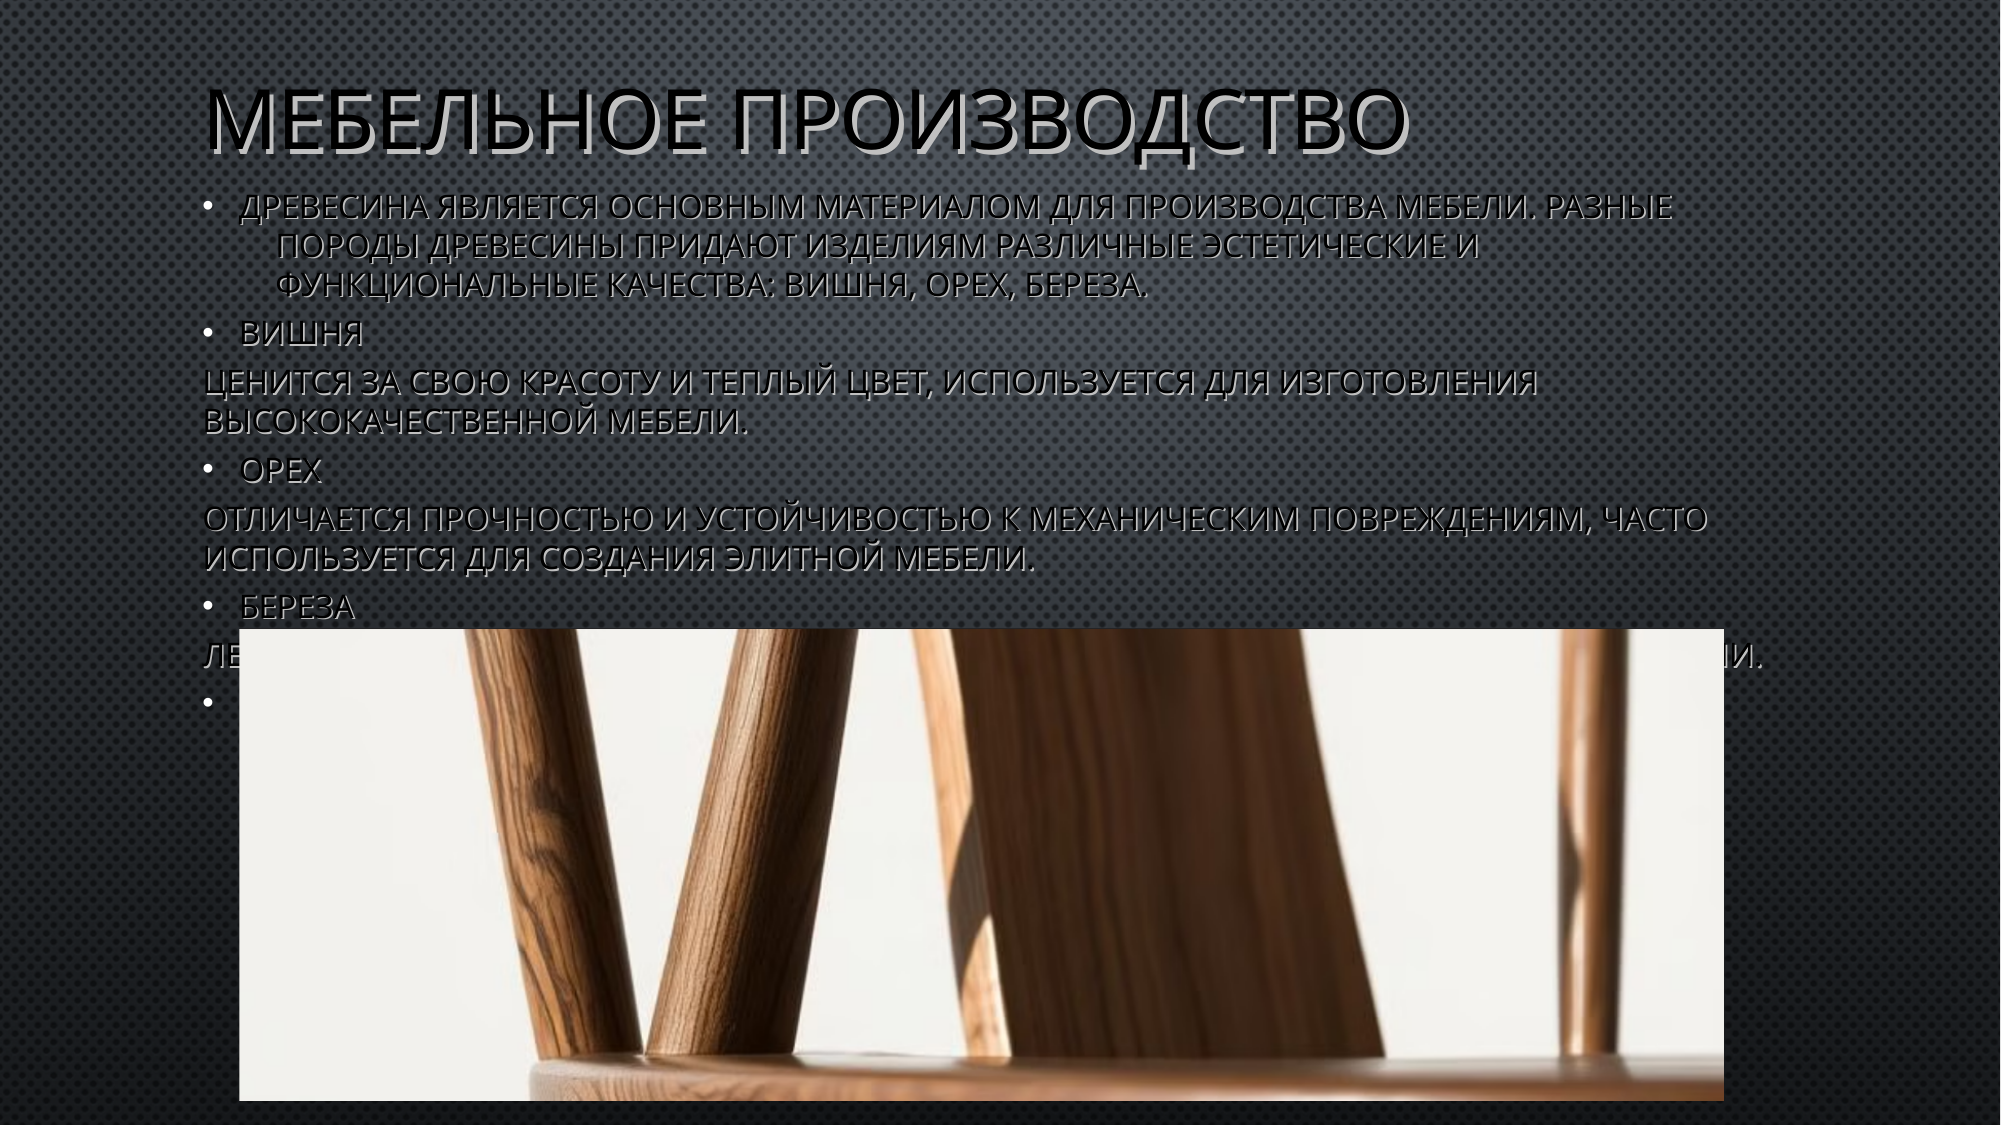

# Мебельное производство
Древесина является основным материалом для производства мебели. Разные породы древесины придают изделиям различные эстетические и функциональные качества: вишня, орех, береза.
Вишня
Ценится за свою красоту и теплый цвет, используется для изготовления высококачественной мебели.
Орех
Отличается прочностью и устойчивостью к механическим повреждениям, часто используется для создания элитной мебели.
Береза
Легкая и податливая в обработке, применяется для производства недорогой мебели.